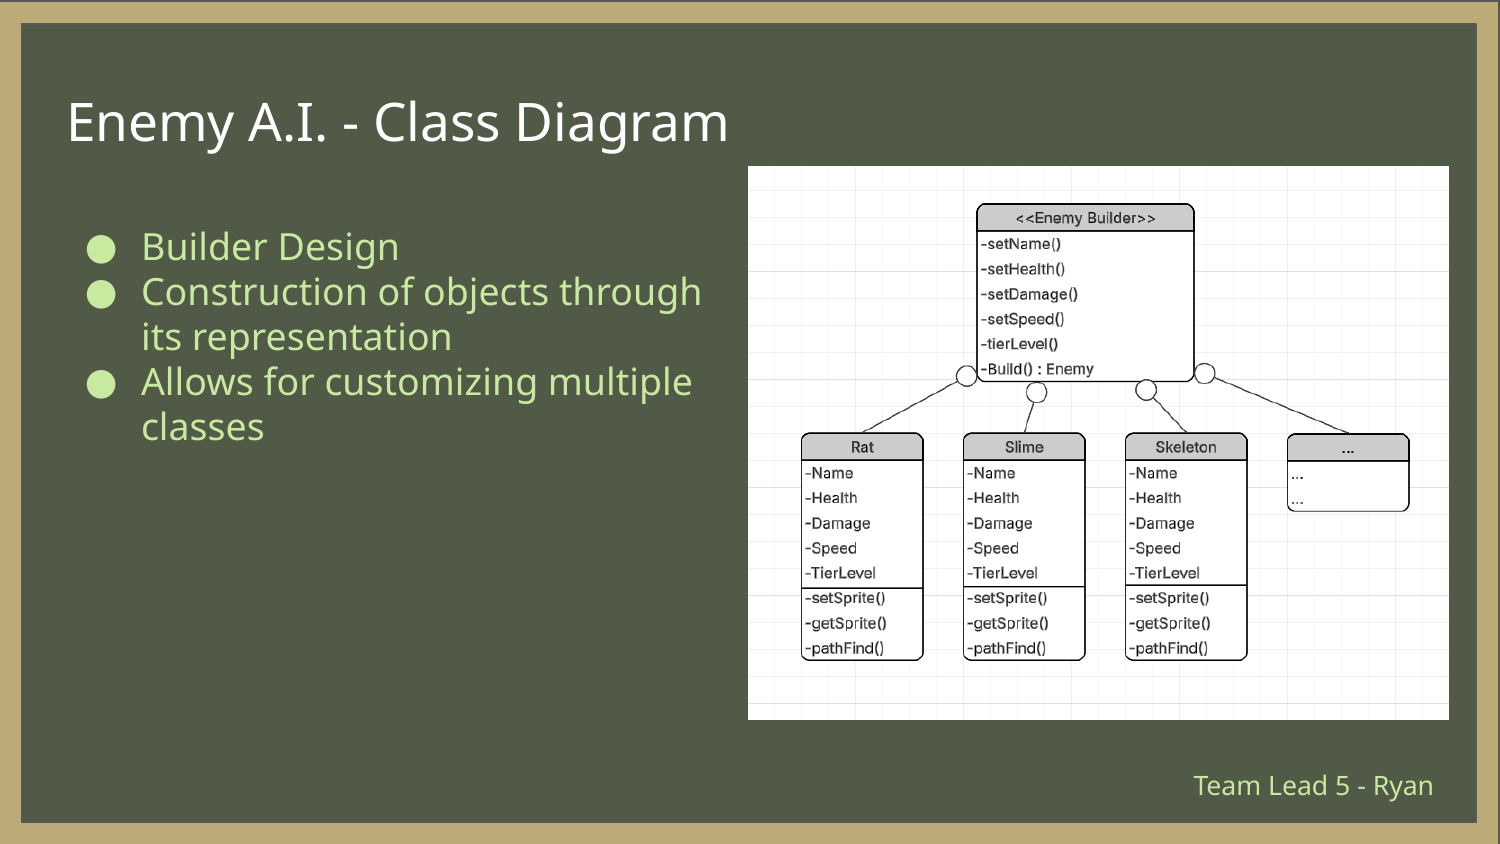

# Enemy A.I. - Class Diagram
Builder Design
Construction of objects through its representation
Allows for customizing multiple classes
Team Lead 5 - Ryan